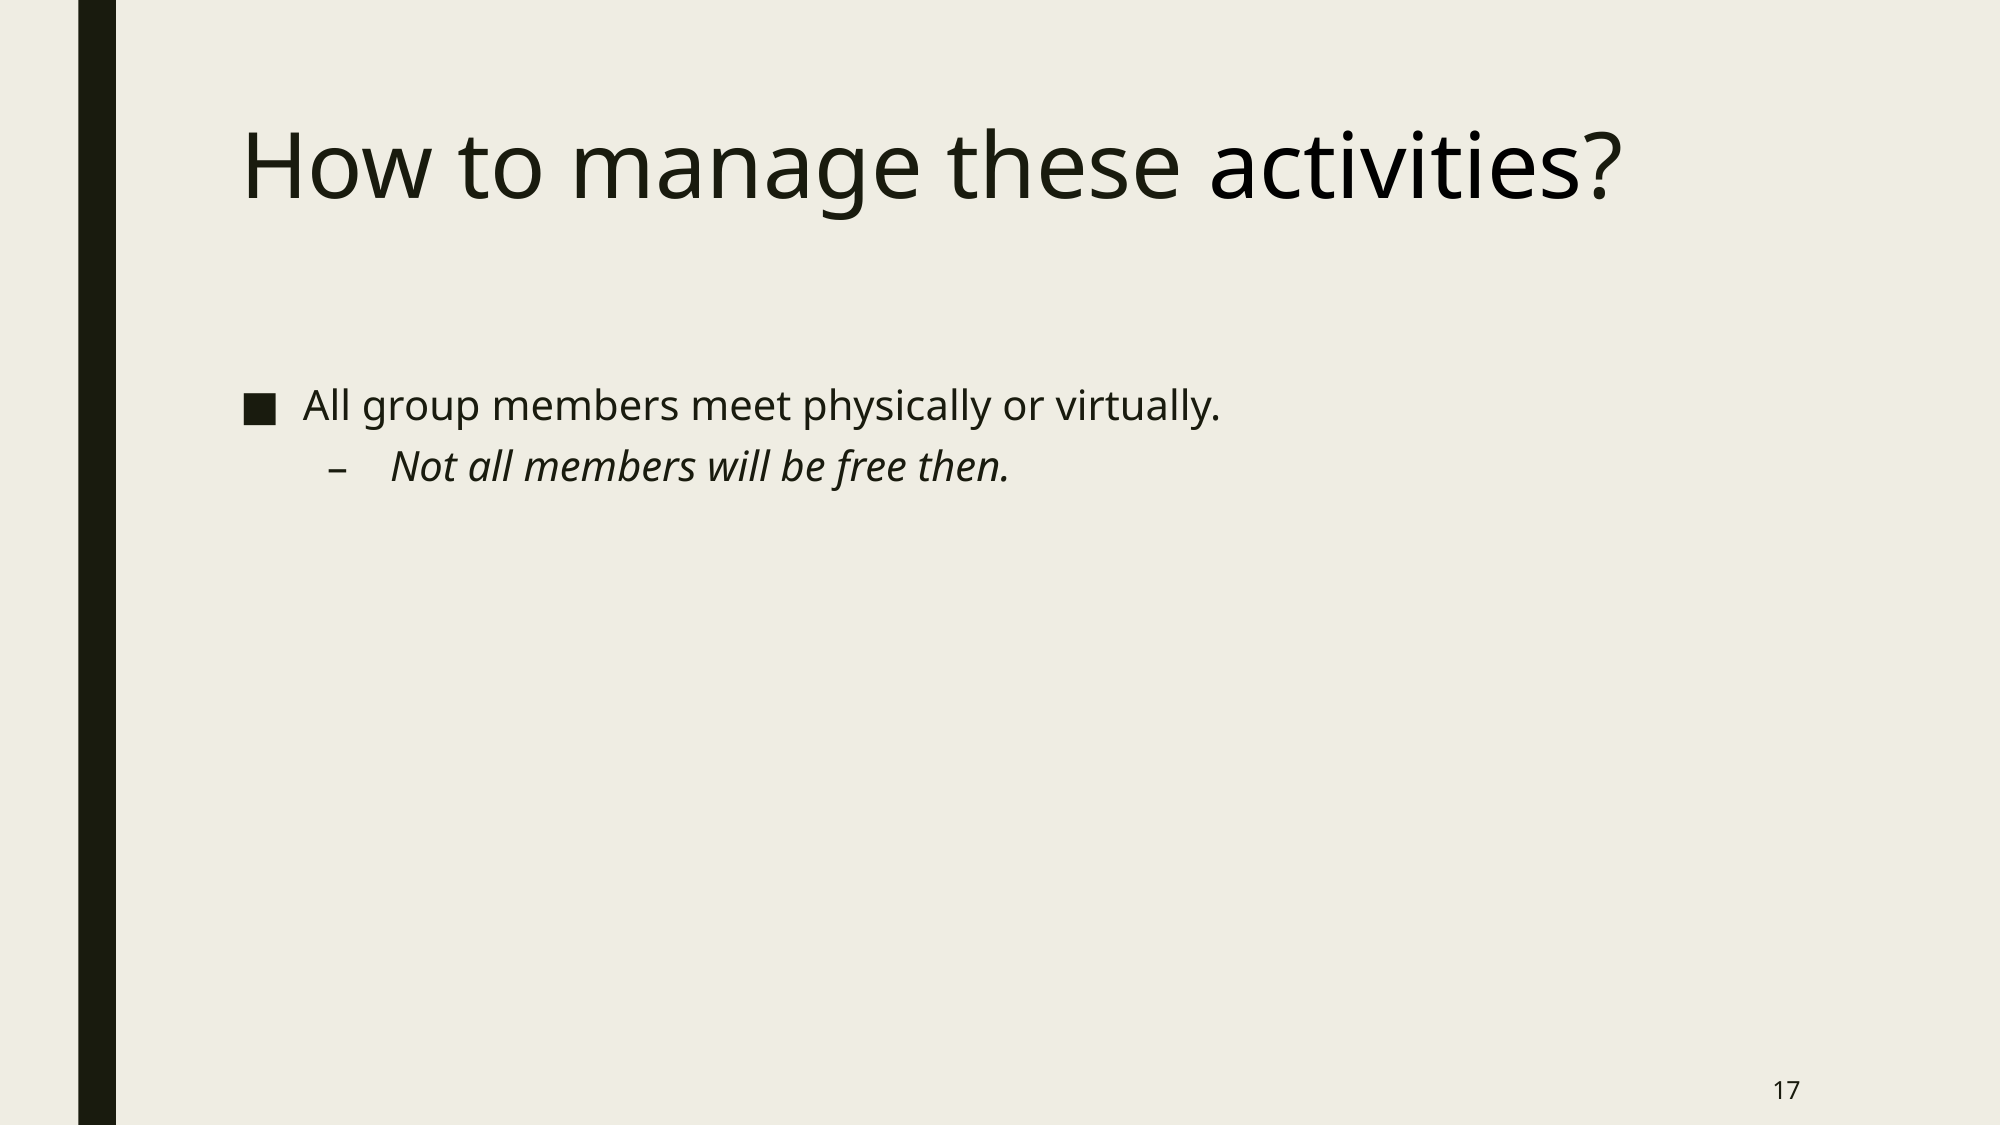

# How to manage these activities?
All group members meet physically or virtually.
Not all members will be free then.